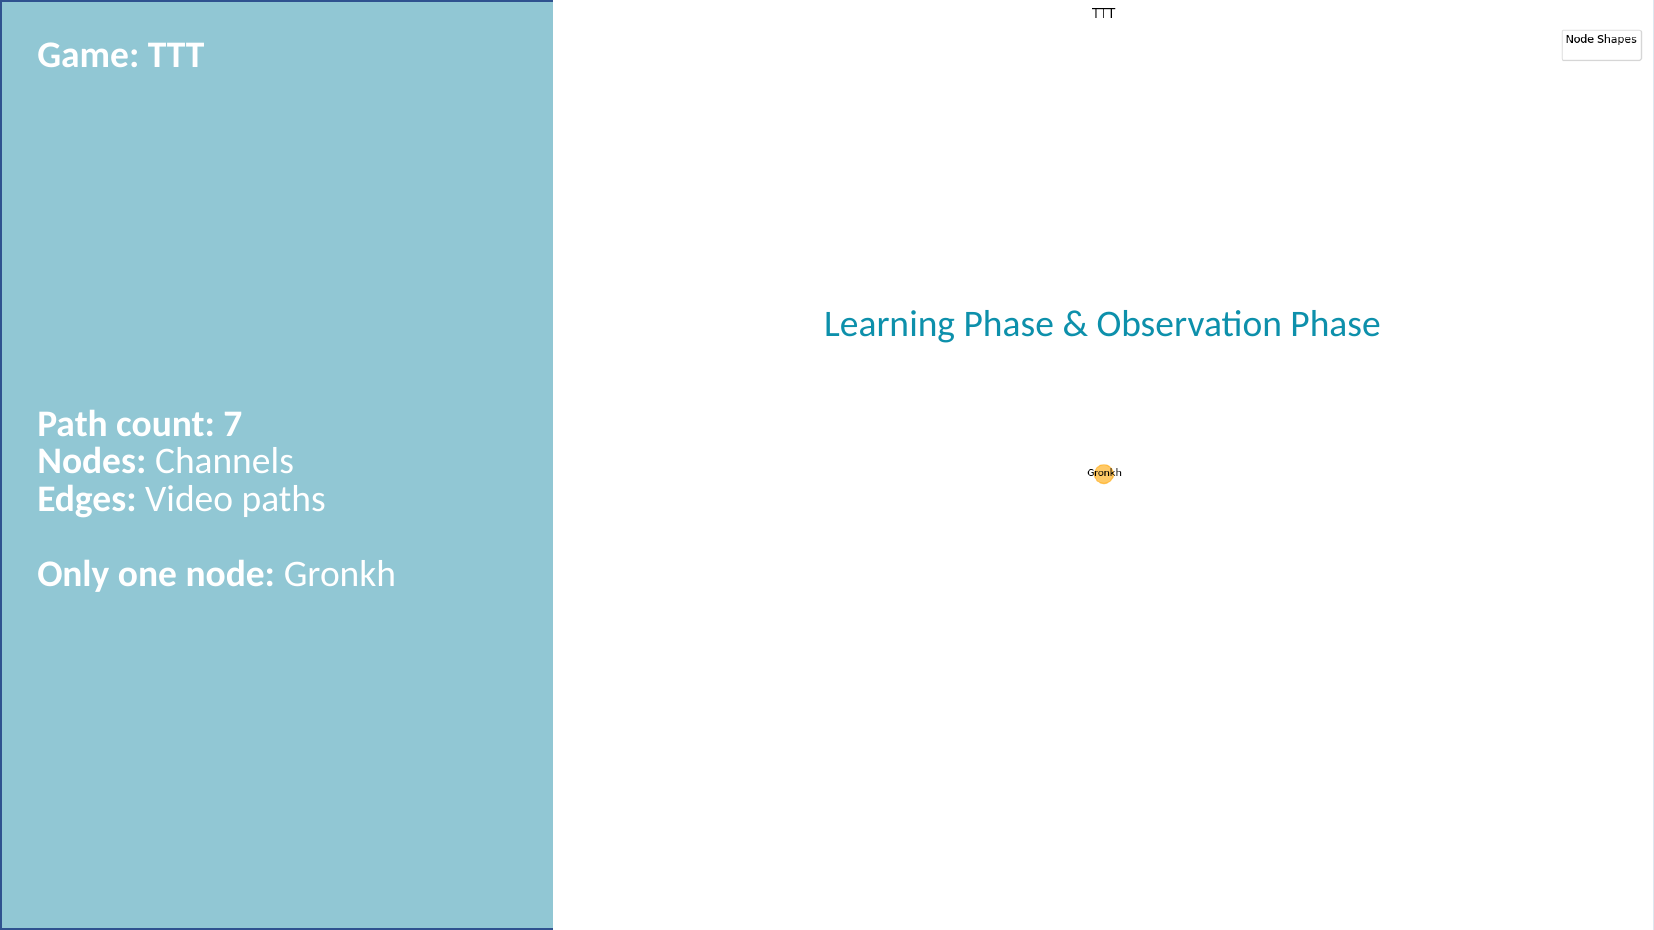

Game: TTT
Learning Phase & Observation Phase
Path count: 7
Nodes: Channels
Edges: Video paths
Only one node: Gronkh